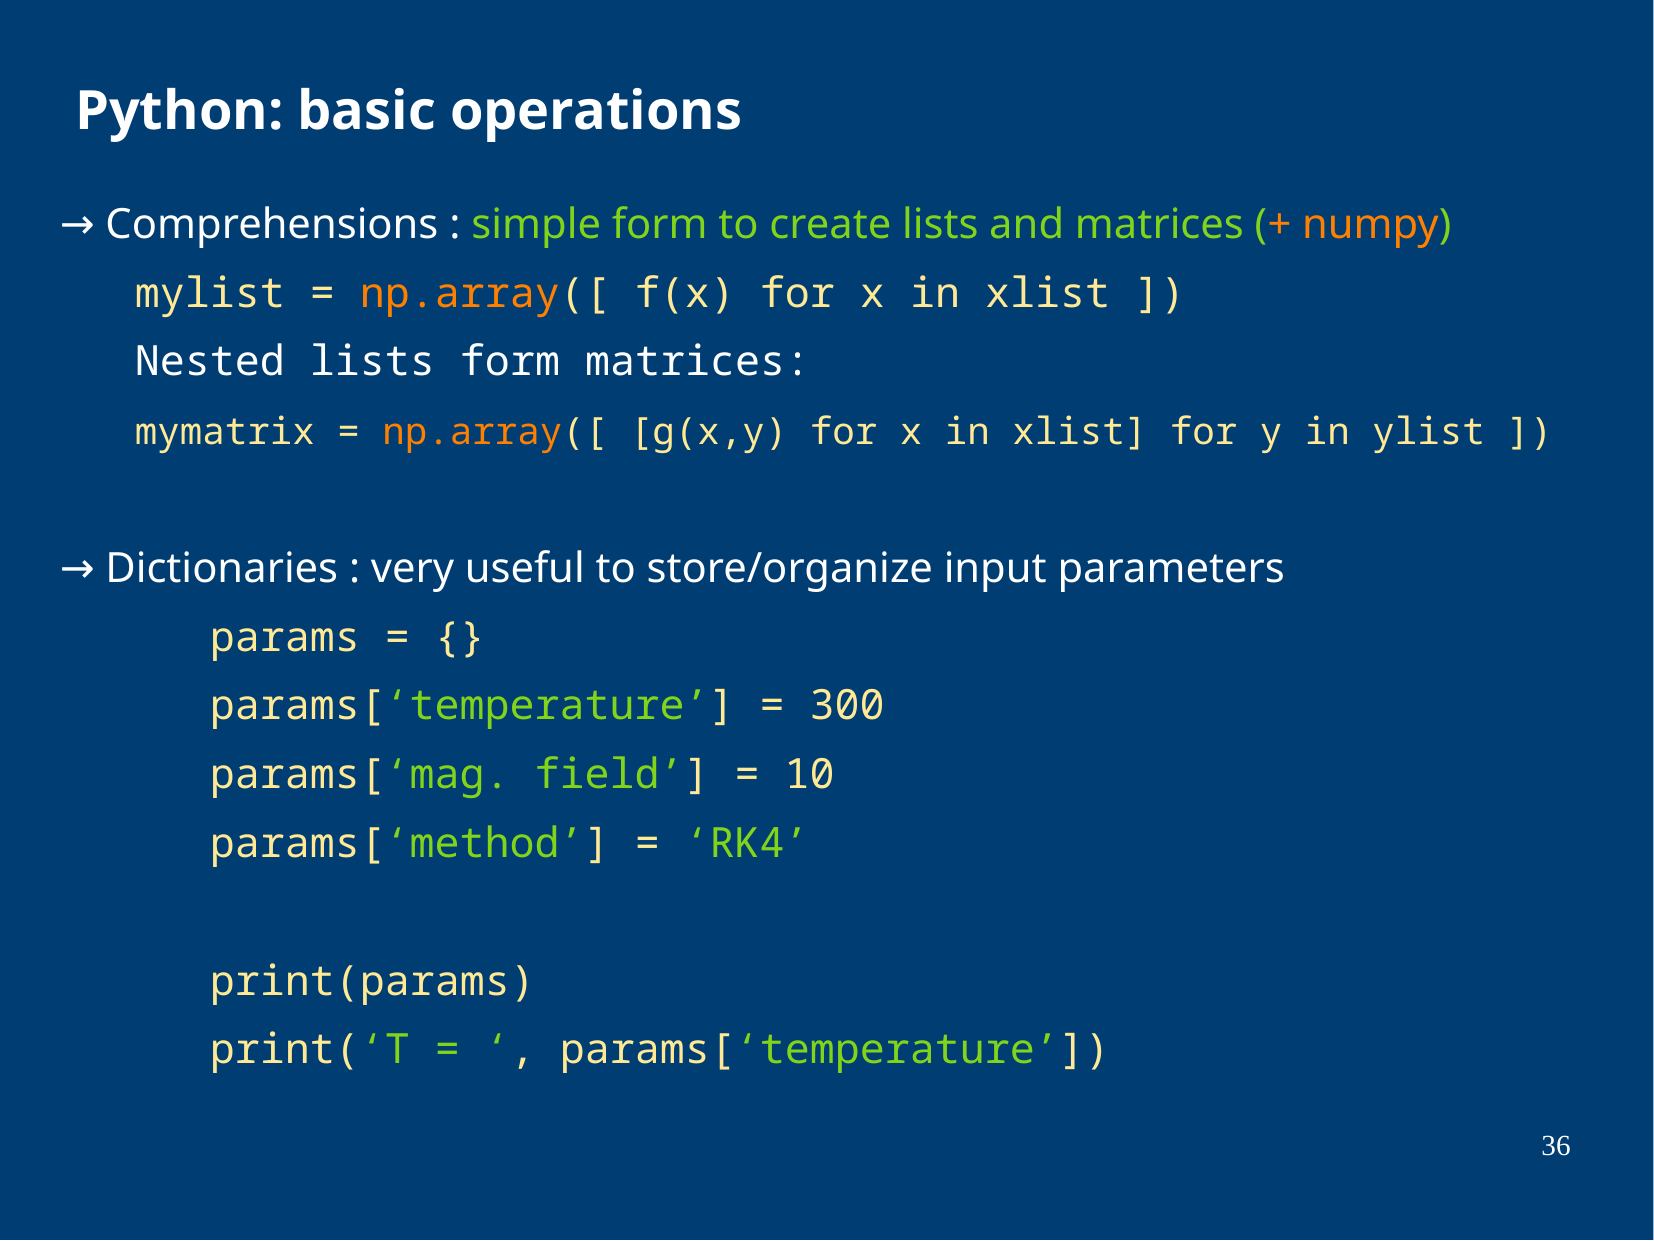

Python: basic operations
→ Comprehensions : simple form to create lists and matrices (+ numpy)
	mylist = np.array([ f(x) for x in xlist ])
	Nested lists form matrices:
	mymatrix = np.array([ [g(x,y) for x in xlist] for y in ylist ])
→ Dictionaries : very useful to store/organize input parameters
		params = {}
		params[‘temperature’] = 300
		params[‘mag. field’] = 10
		params[‘method’] = ‘RK4’
		print(params)
		print(‘T = ‘, params[‘temperature’])